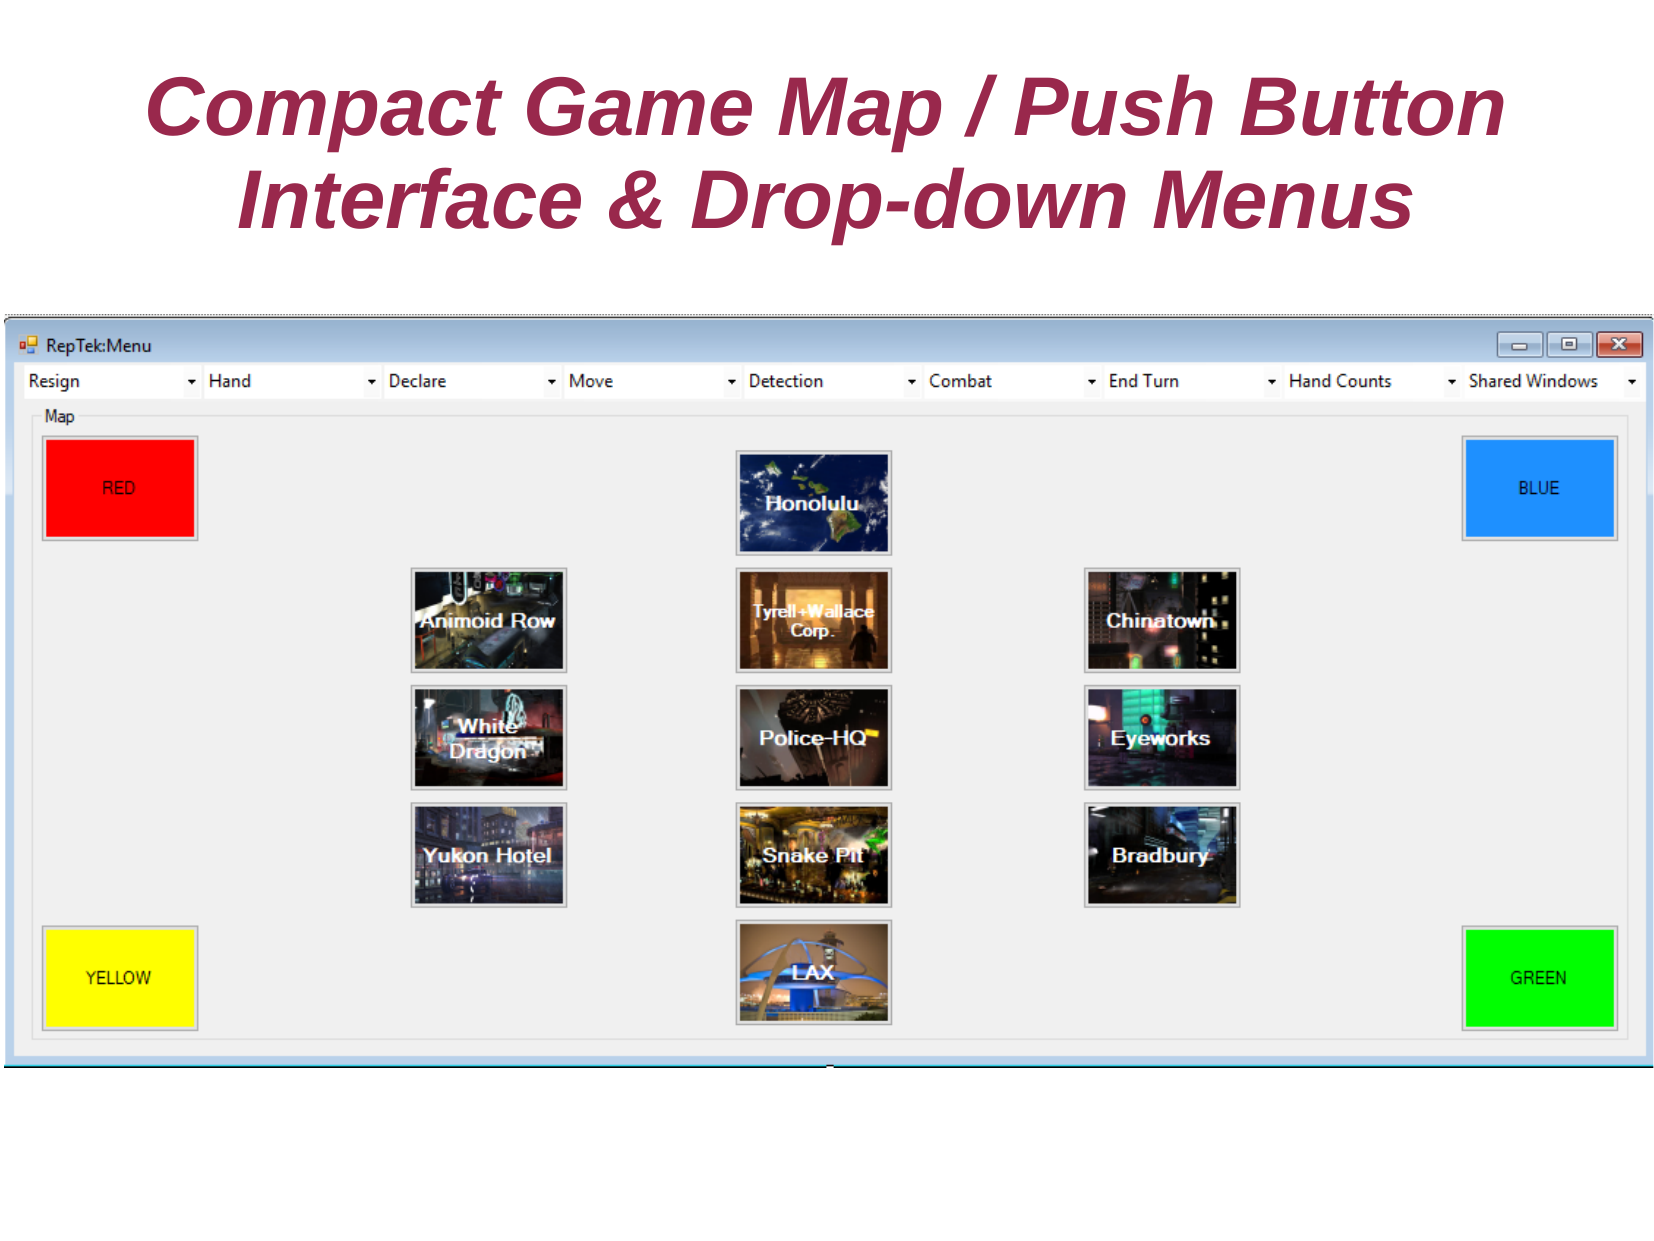

# Compact Game Map / Push Button Interface & Drop-down Menus